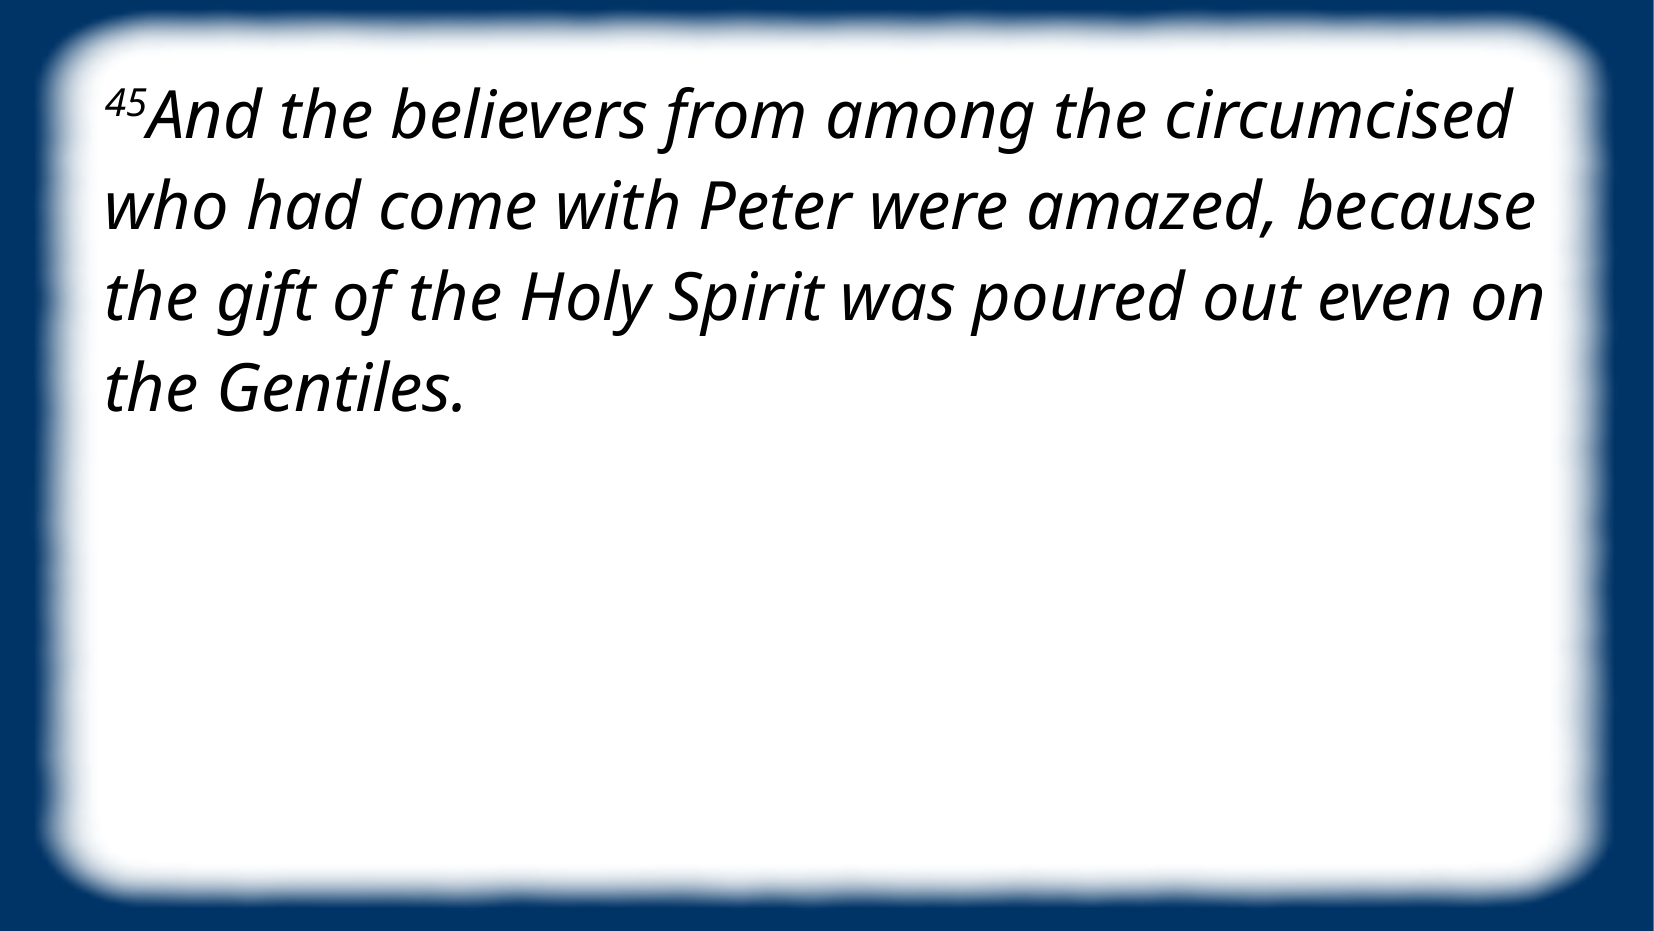

45And the believers from among the circumcised who had come with Peter were amazed, because the gift of the Holy Spirit was poured out even on the Gentiles.